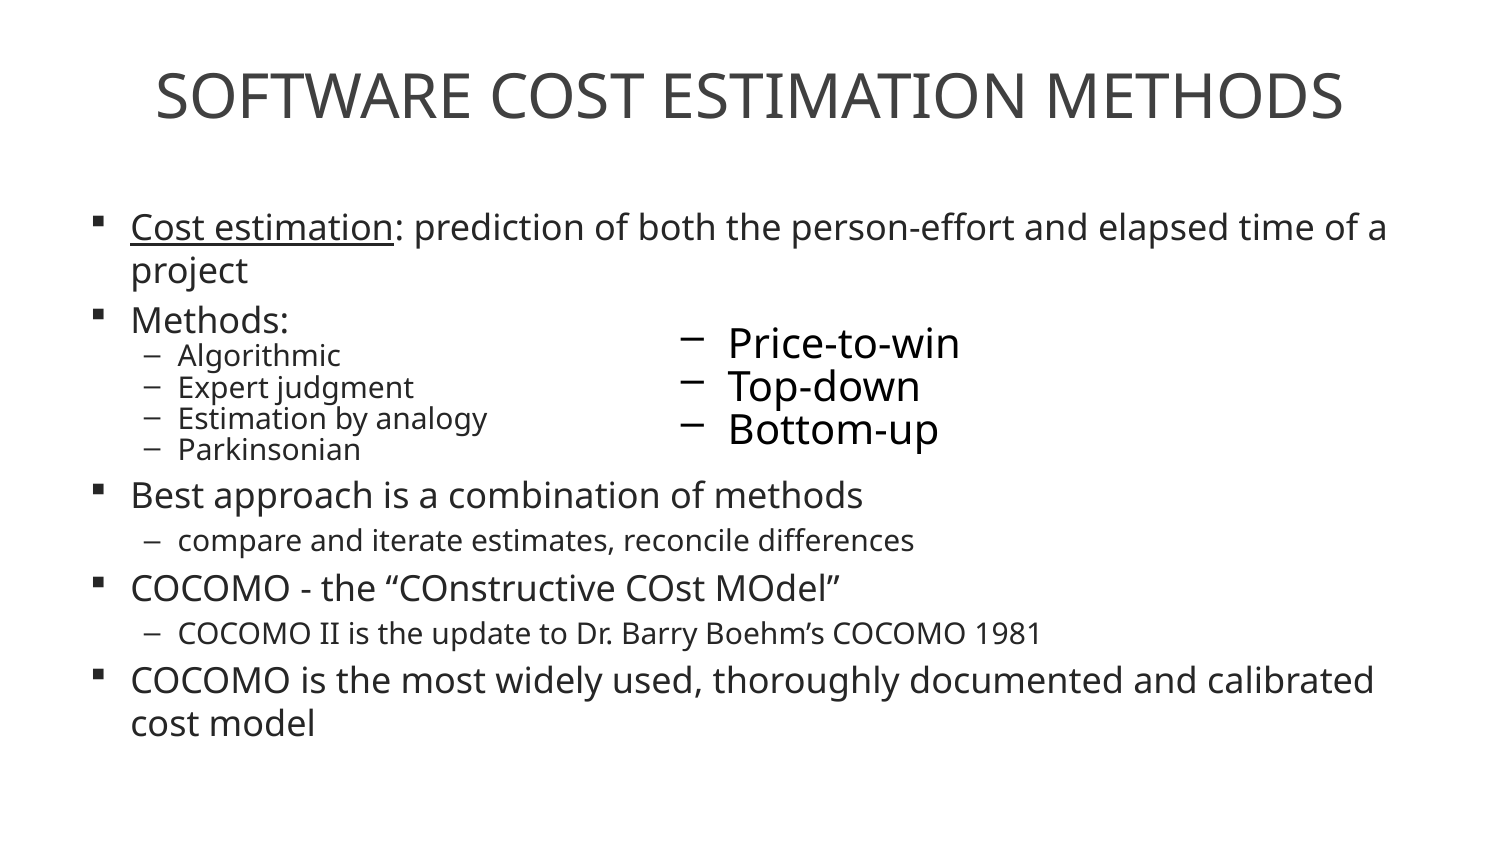

# Software Cost Estimation Methods
Cost estimation: prediction of both the person-effort and elapsed time of a project
Methods:
Algorithmic
Expert judgment
Estimation by analogy
Parkinsonian
Best approach is a combination of methods
compare and iterate estimates, reconcile differences
COCOMO - the “COnstructive COst MOdel”
COCOMO II is the update to Dr. Barry Boehm’s COCOMO 1981
COCOMO is the most widely used, thoroughly documented and calibrated cost model
Price-to-win
Top-down
Bottom-up